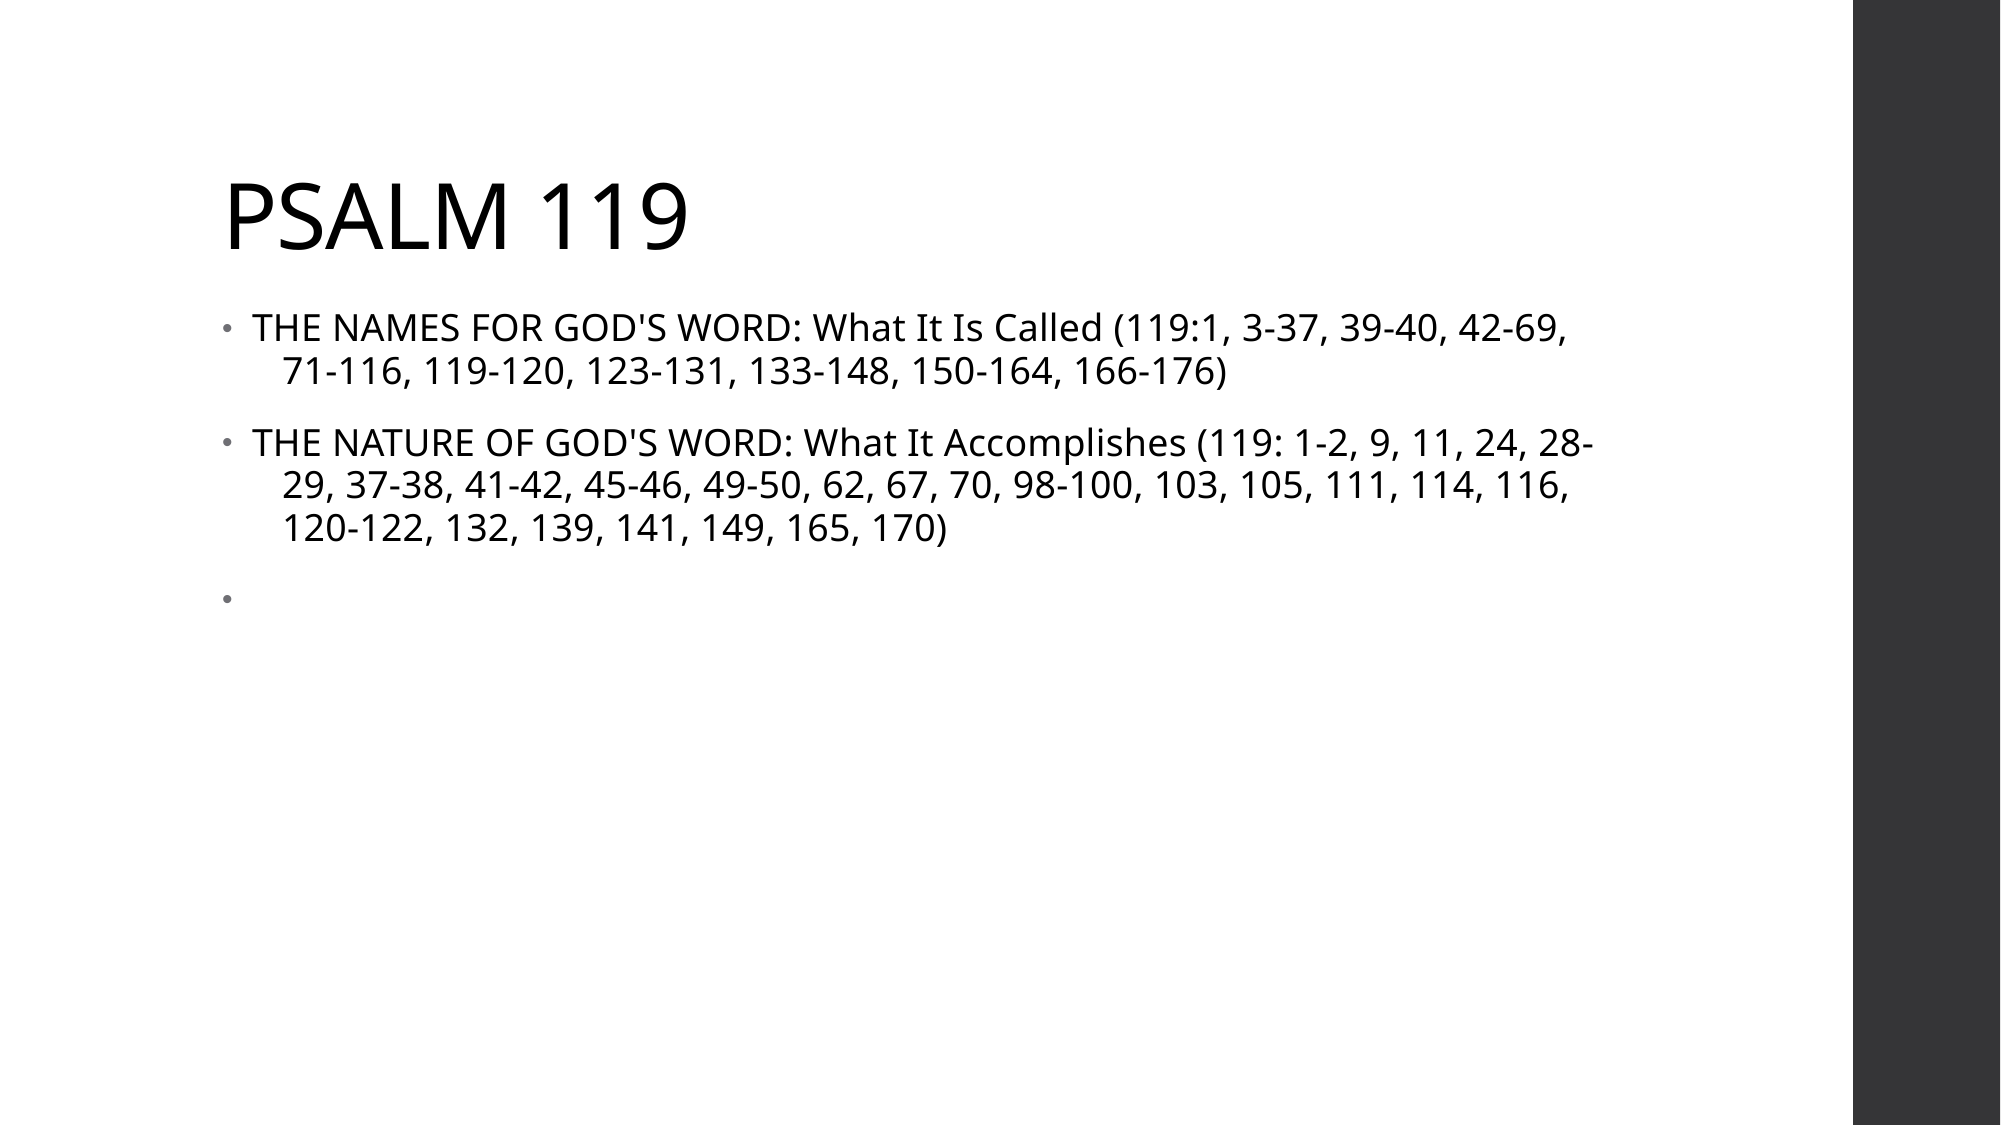

# PSALM 119
THE NAMES FOR GOD'S WORD: What It Is Called (119:1, 3-37, 39-40, 42-69, 71-116, 119-120, 123-131, 133-148, 150-164, 166-176)
THE NATURE OF GOD'S WORD: What It Accomplishes (119: 1-2, 9, 11, 24, 28-29, 37-38, 41-42, 45-46, 49-50, 62, 67, 70, 98-100, 103, 105, 111, 114, 116, 120-122, 132, 139, 141, 149, 165, 170)